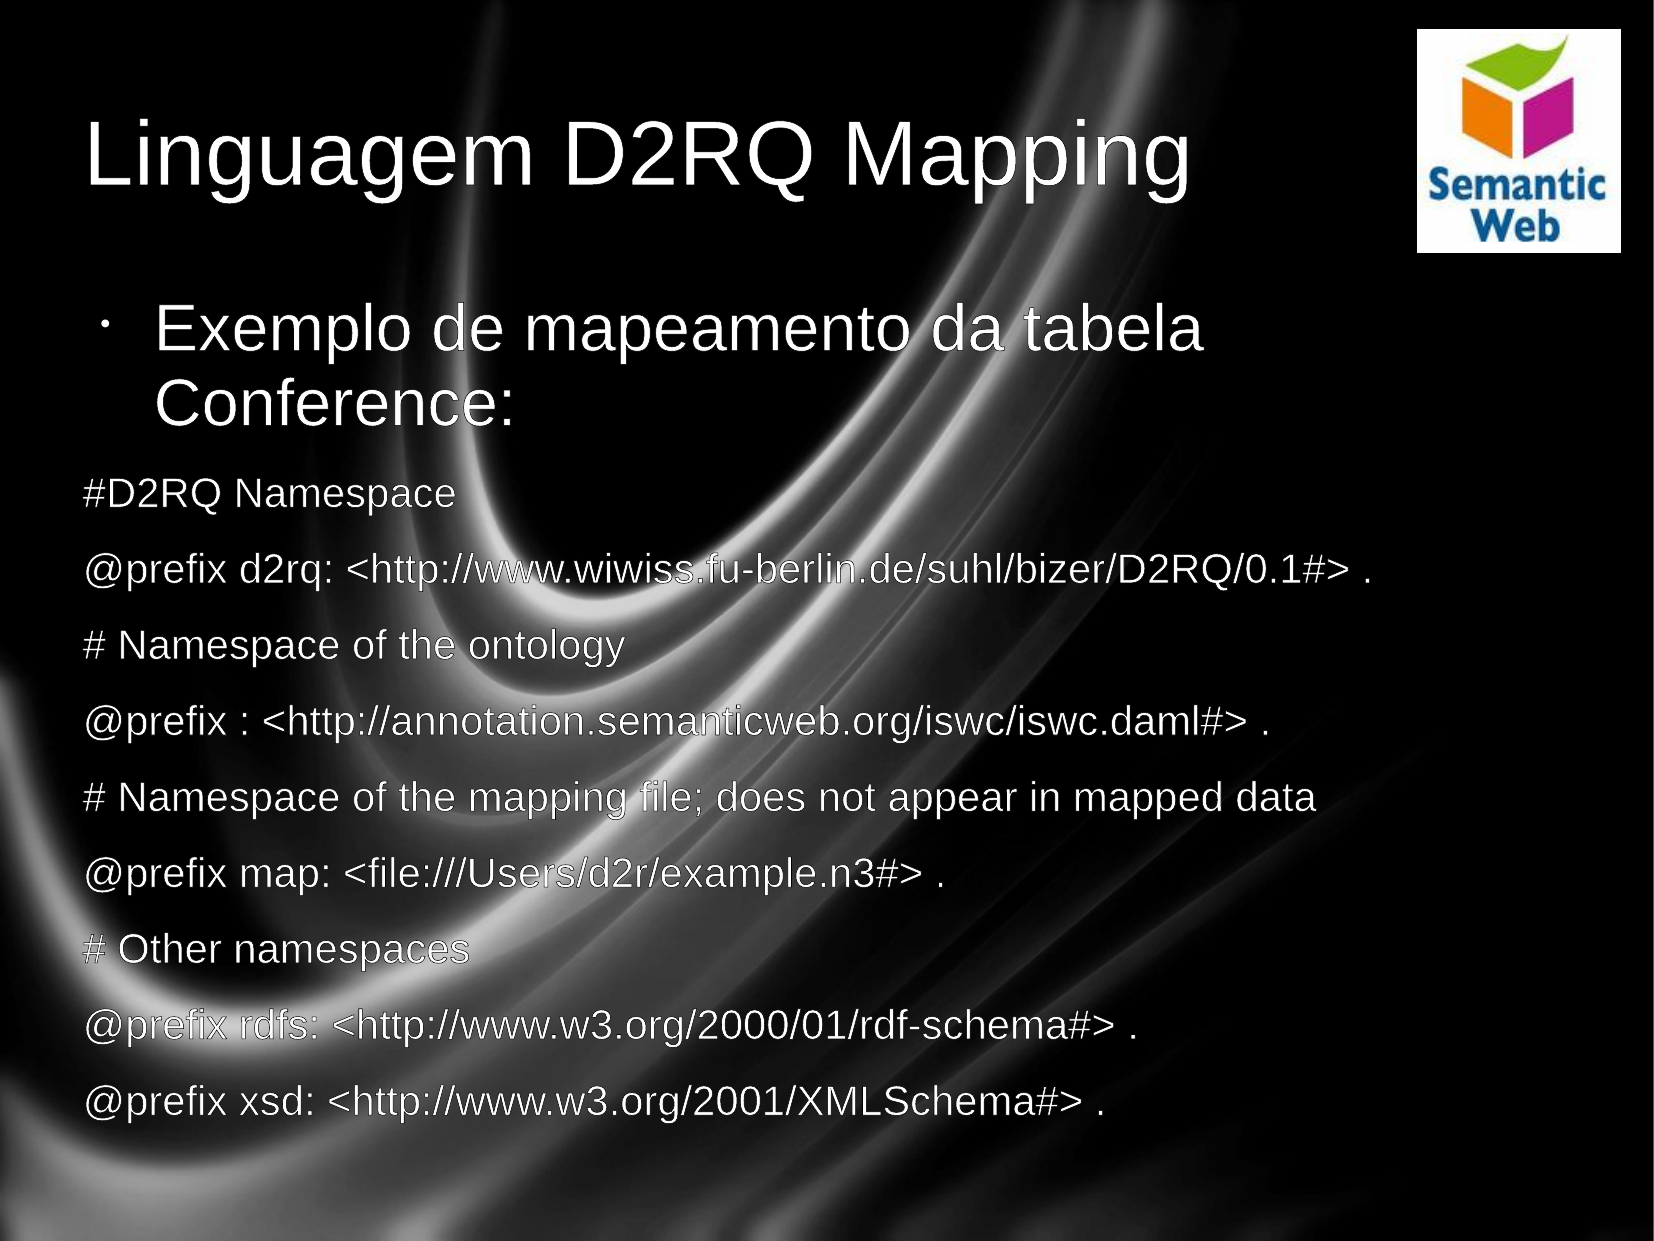

# Linguagem D2RQ Mapping
Exemplo de mapeamento da tabela Conference:
#D2RQ Namespace
@prefix d2rq: <http://www.wiwiss.fu-berlin.de/suhl/bizer/D2RQ/0.1#> .
# Namespace of the ontology
@prefix : <http://annotation.semanticweb.org/iswc/iswc.daml#> .
# Namespace of the mapping file; does not appear in mapped data
@prefix map: <file:///Users/d2r/example.n3#> .
# Other namespaces
@prefix rdfs: <http://www.w3.org/2000/01/rdf-schema#> .
@prefix xsd: <http://www.w3.org/2001/XMLSchema#> .